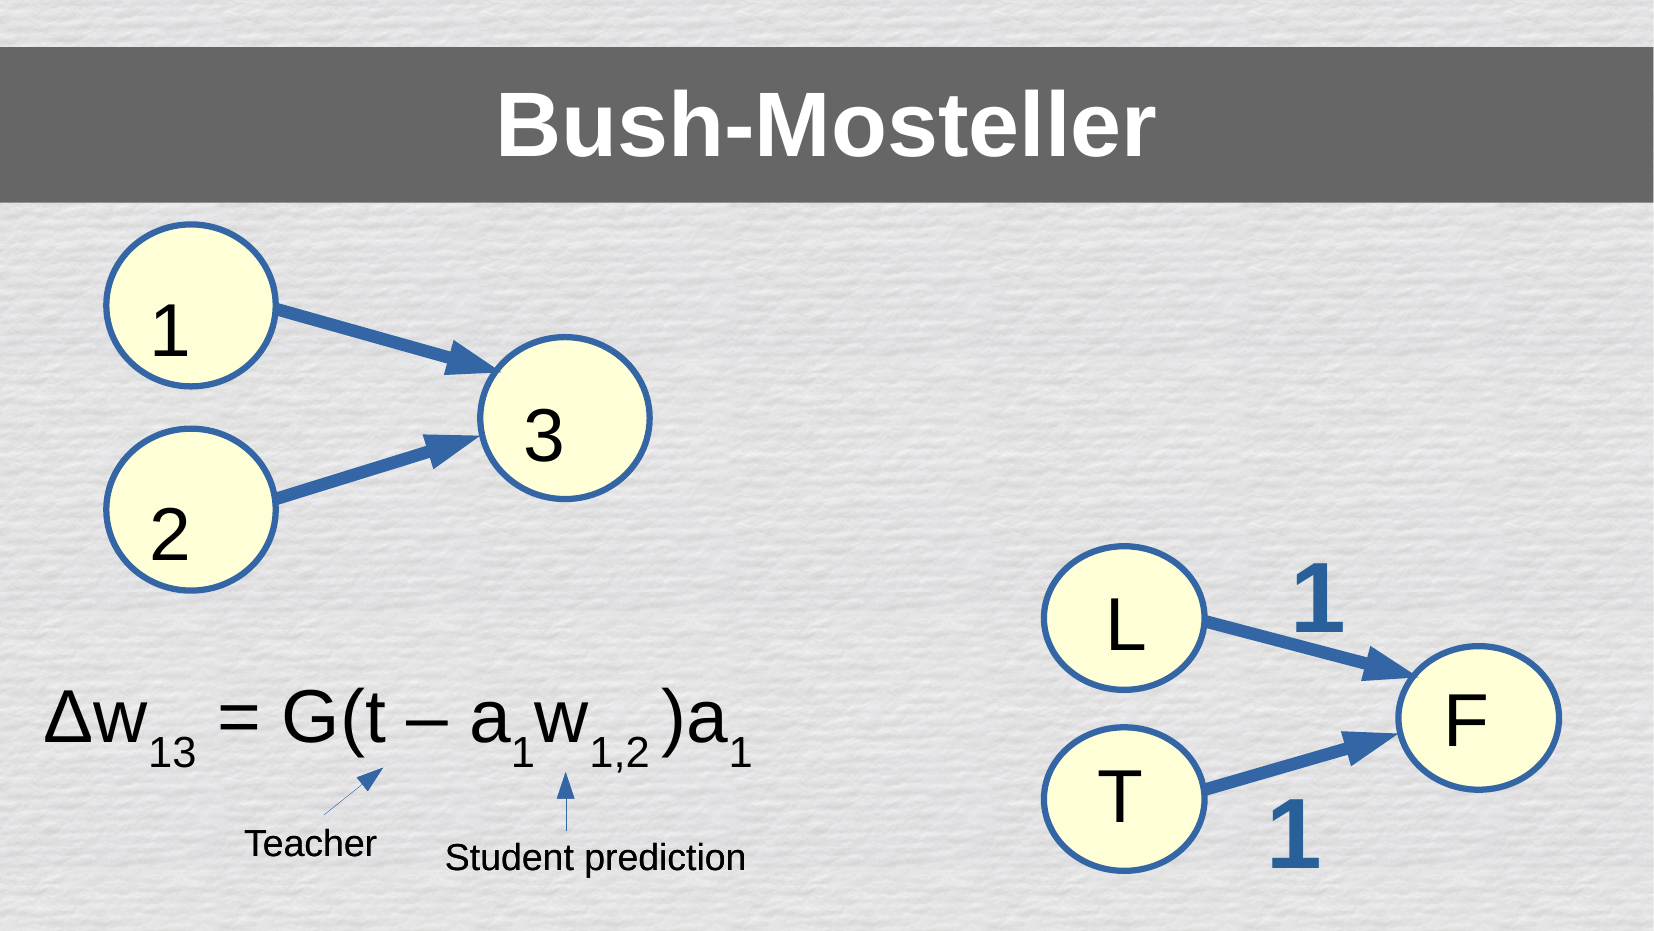

# Bush-Mosteller
1
3
2
1
L
F
T
1
Δw13 = G(t – a1w1,2 )a1
Teacher
Teacher
Student prediction
Student prediction